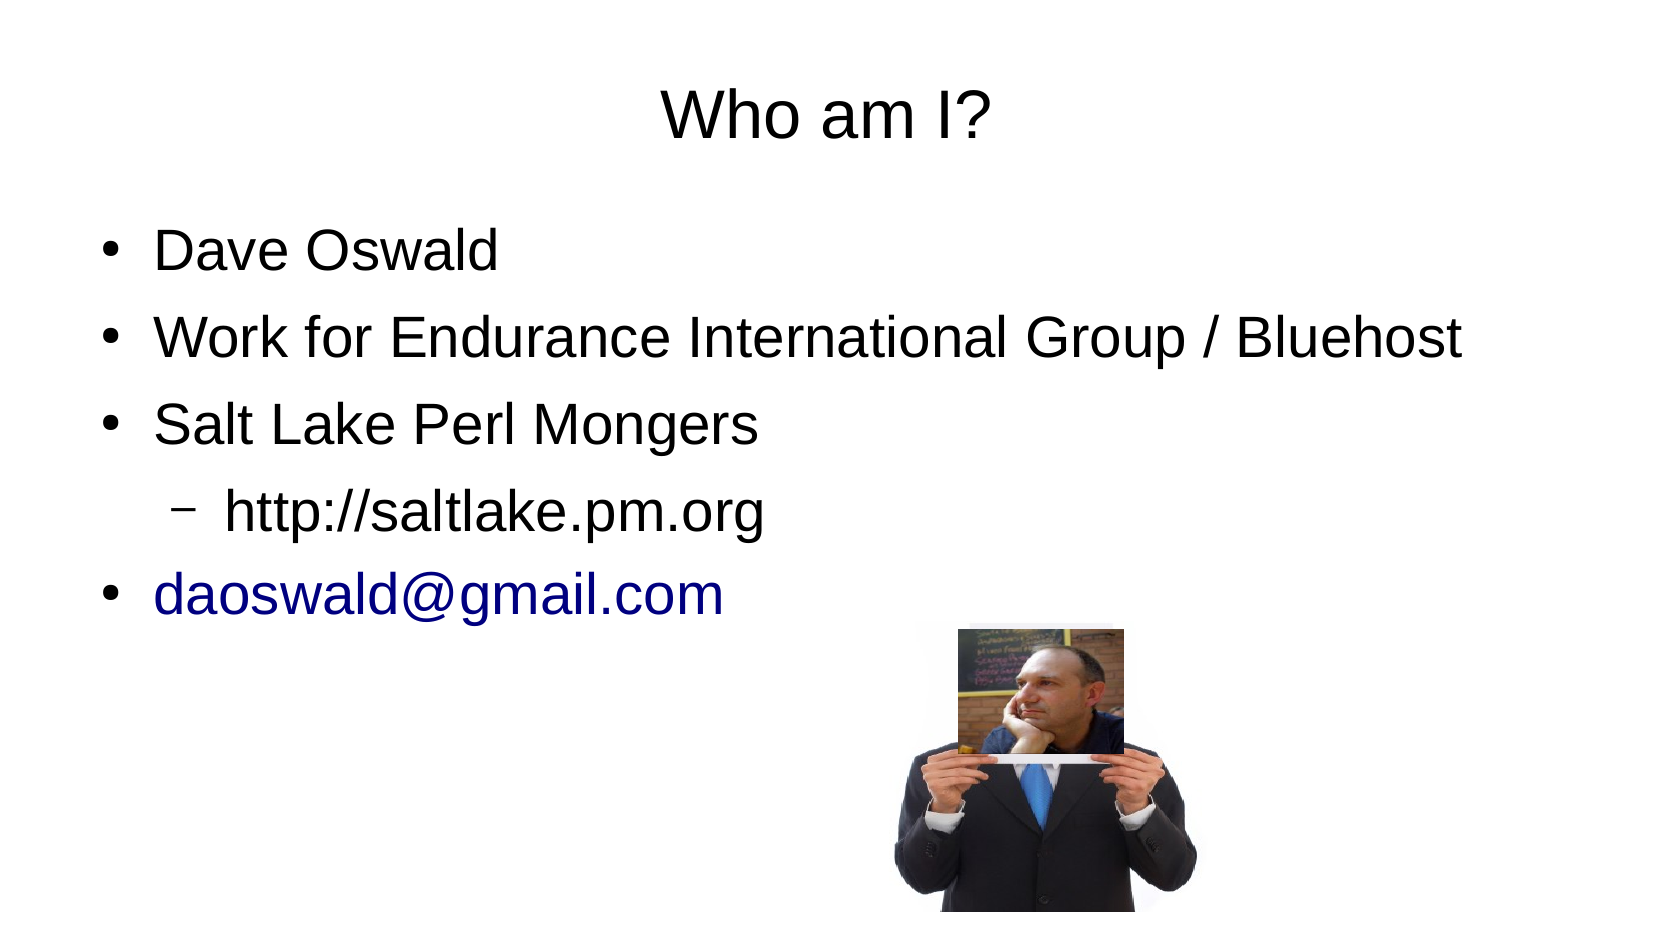

# Who am I?
Dave Oswald
Work for Endurance International Group / Bluehost
Salt Lake Perl Mongers
http://saltlake.pm.org
daoswald@gmail.com